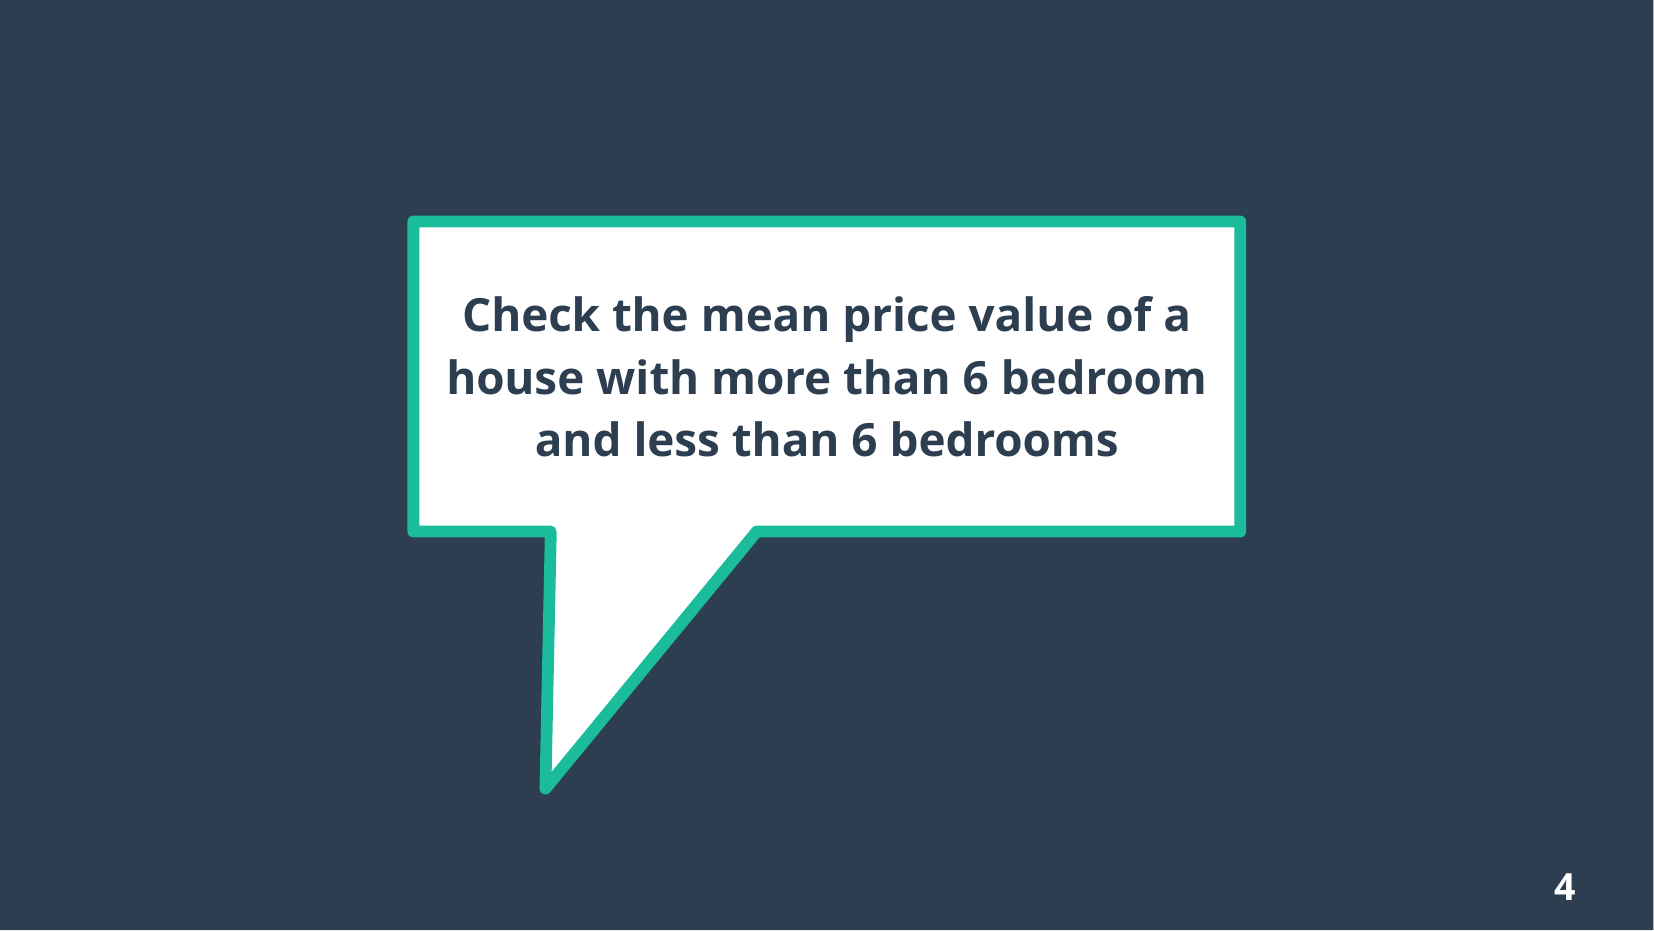

# Check the mean price value of a house with more than 6 bedroom and less than 6 bedrooms
4